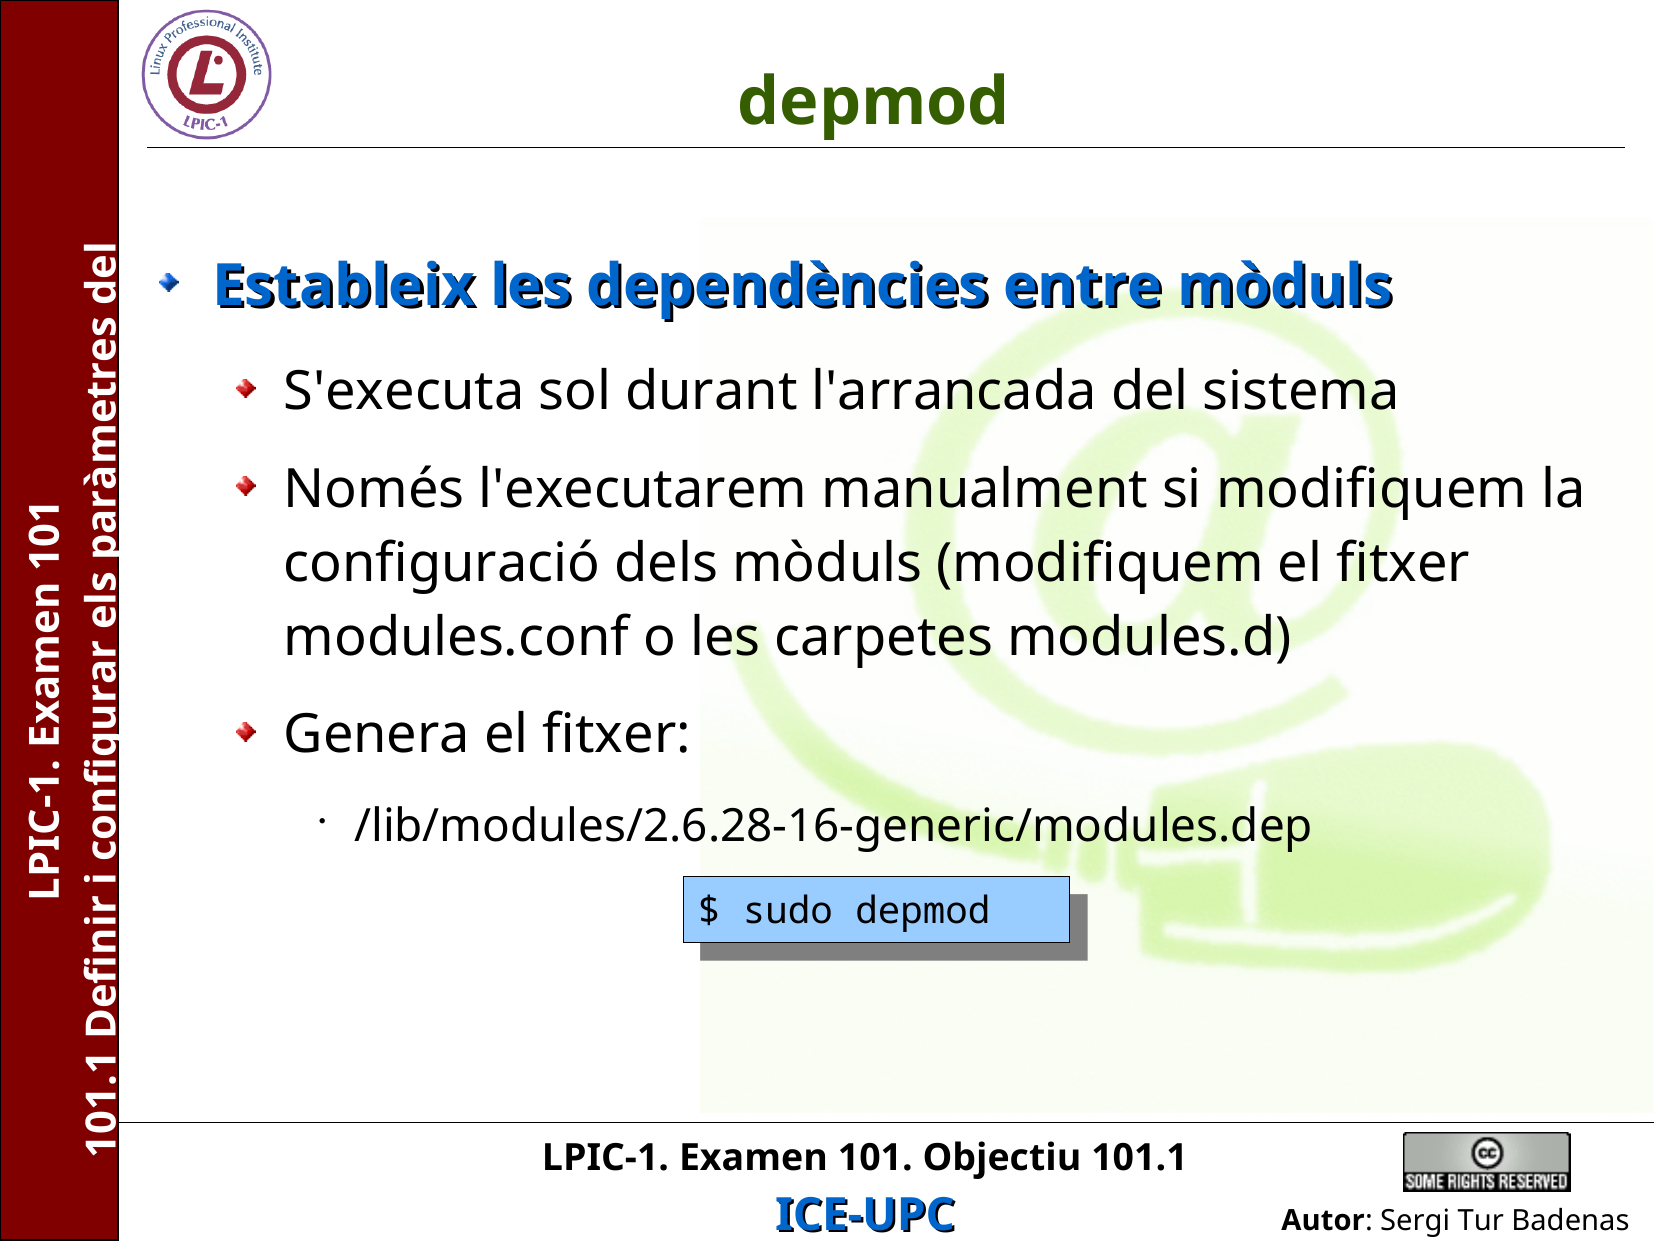

# depmod
Estableix les dependències entre mòduls
S'executa sol durant l'arrancada del sistema
Només l'executarem manualment si modifiquem la configuració dels mòduls (modifiquem el fitxer modules.conf o les carpetes modules.d)
Genera el fitxer:
/lib/modules/2.6.28-16-generic/modules.dep
$ sudo depmod